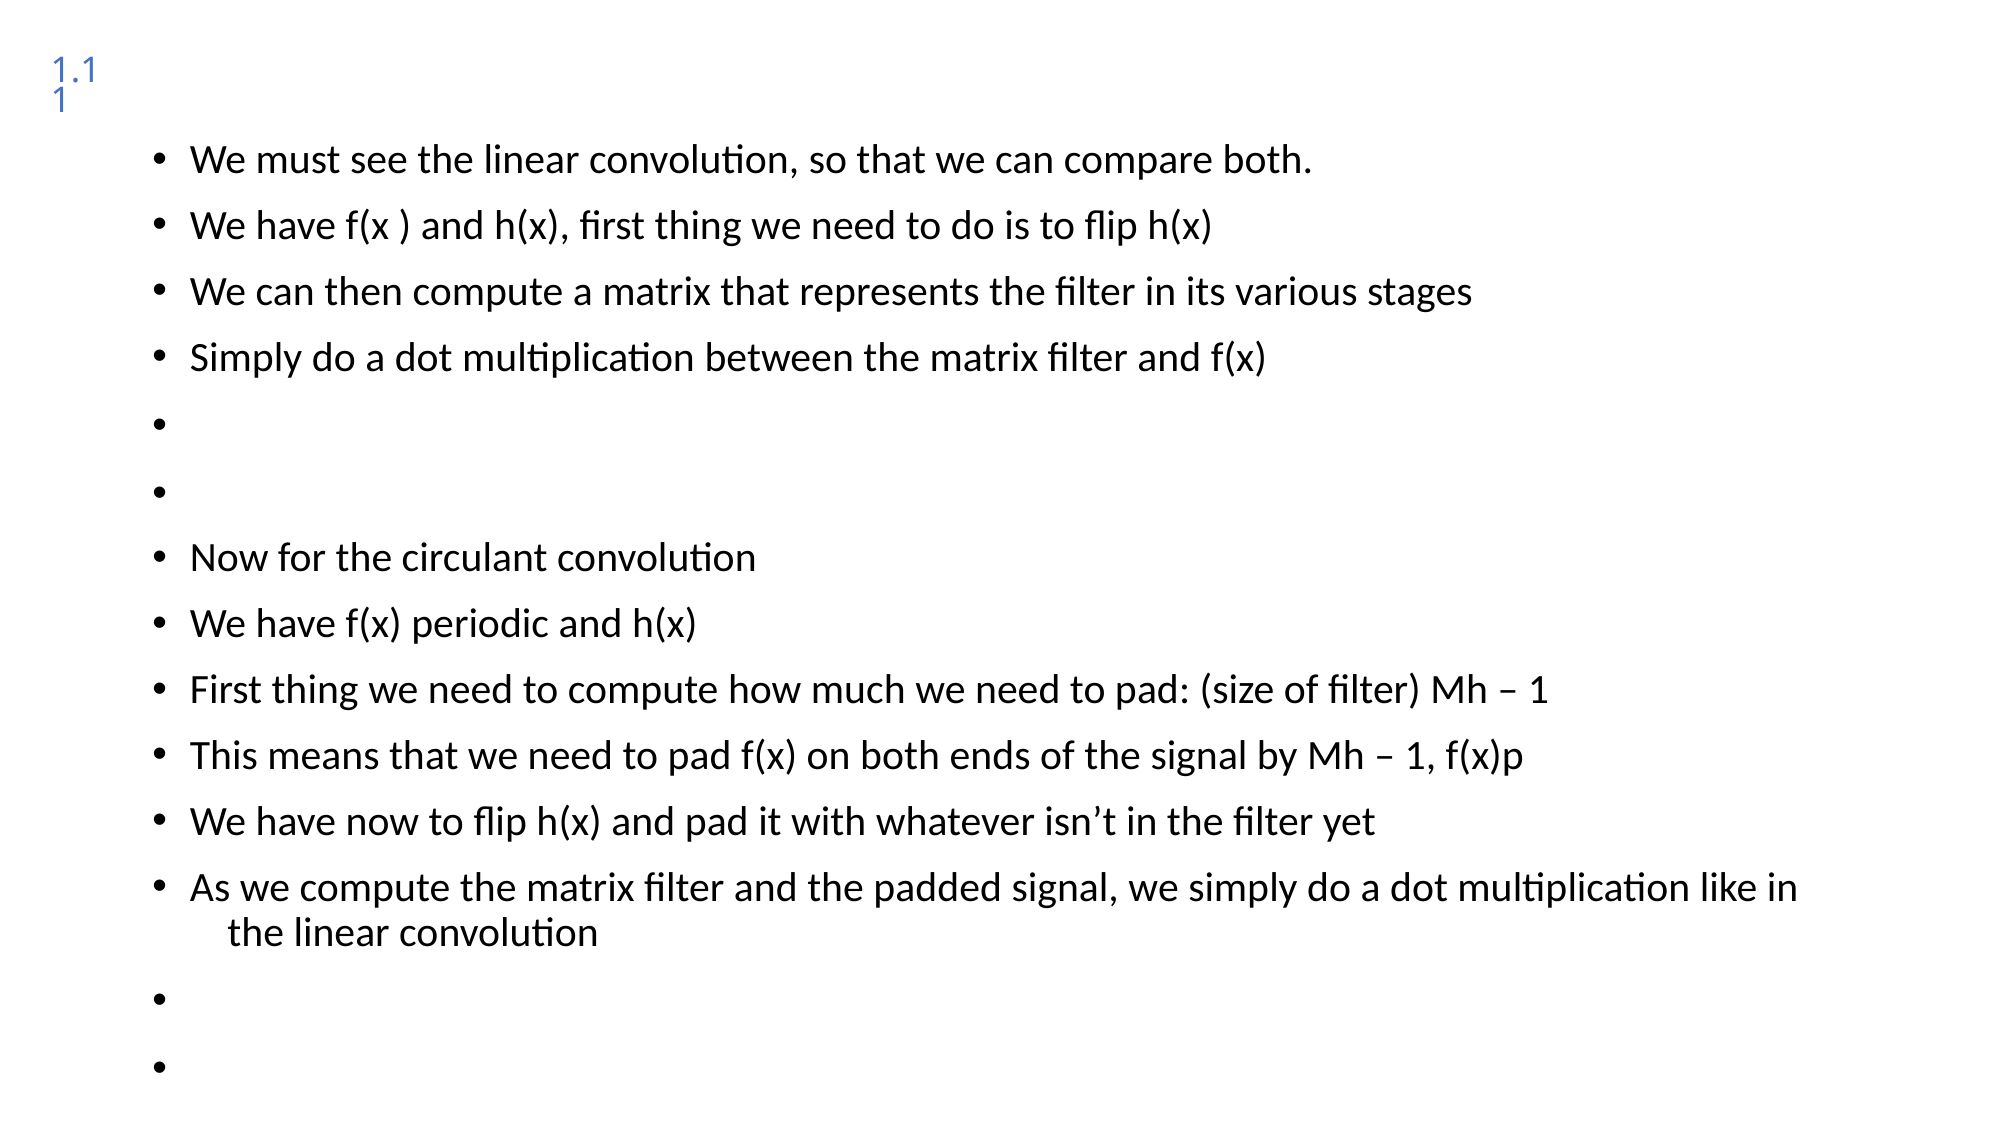

1.11
# We must see the linear convolution, so that we can compare both.
We have f(x ) and h(x), first thing we need to do is to flip h(x)
We can then compute a matrix that represents the filter in its various stages
Simply do a dot multiplication between the matrix filter and f(x)
Now for the circulant convolution
We have f(x) periodic and h(x)
First thing we need to compute how much we need to pad: (size of filter) Mh – 1
This means that we need to pad f(x) on both ends of the signal by Mh – 1, f(x)p
We have now to flip h(x) and pad it with whatever isn’t in the filter yet
As we compute the matrix filter and the padded signal, we simply do a dot multiplication like in the linear convolution